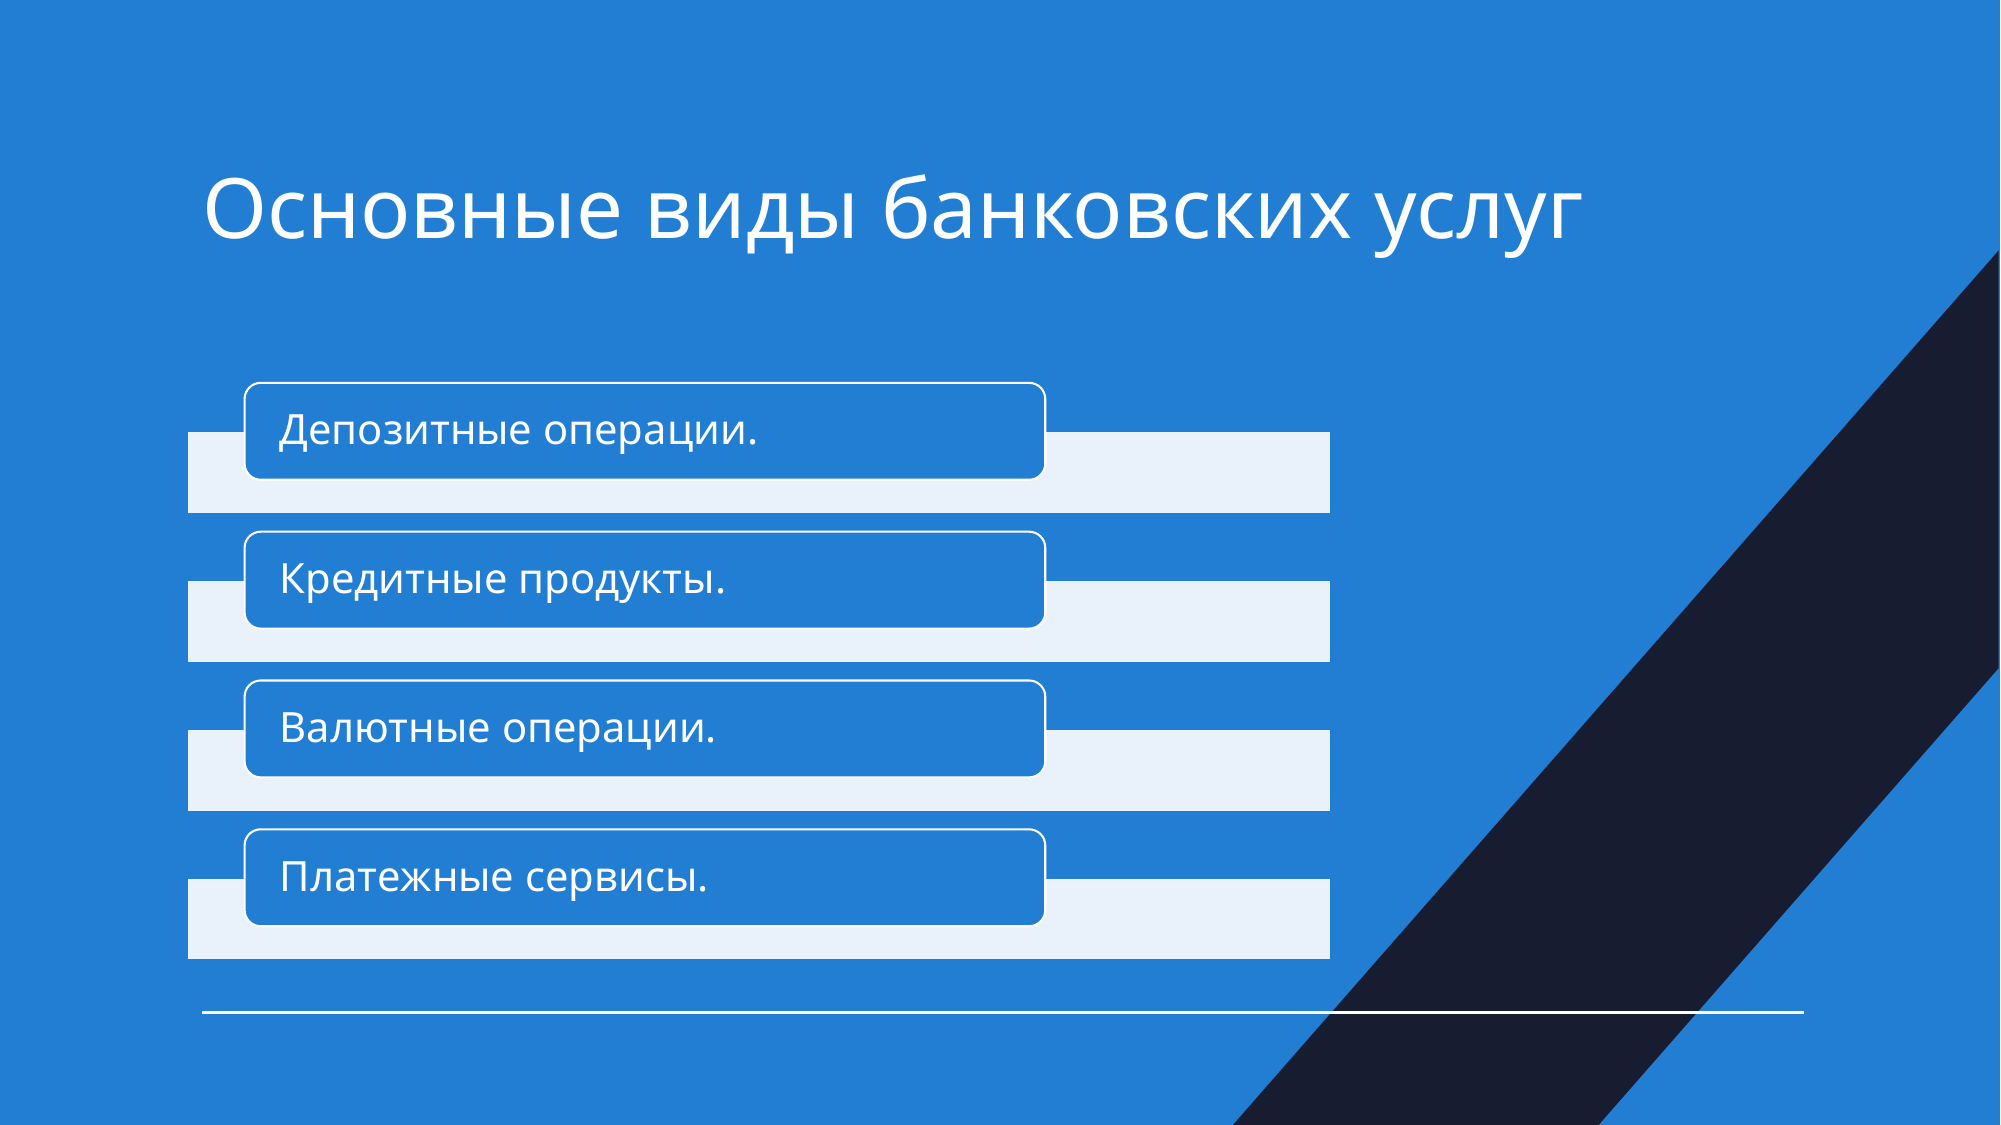

# Основные виды банковских услуг
Депозитные операции.
Кредитные продукты.
Валютные операции.
Платежные сервисы.